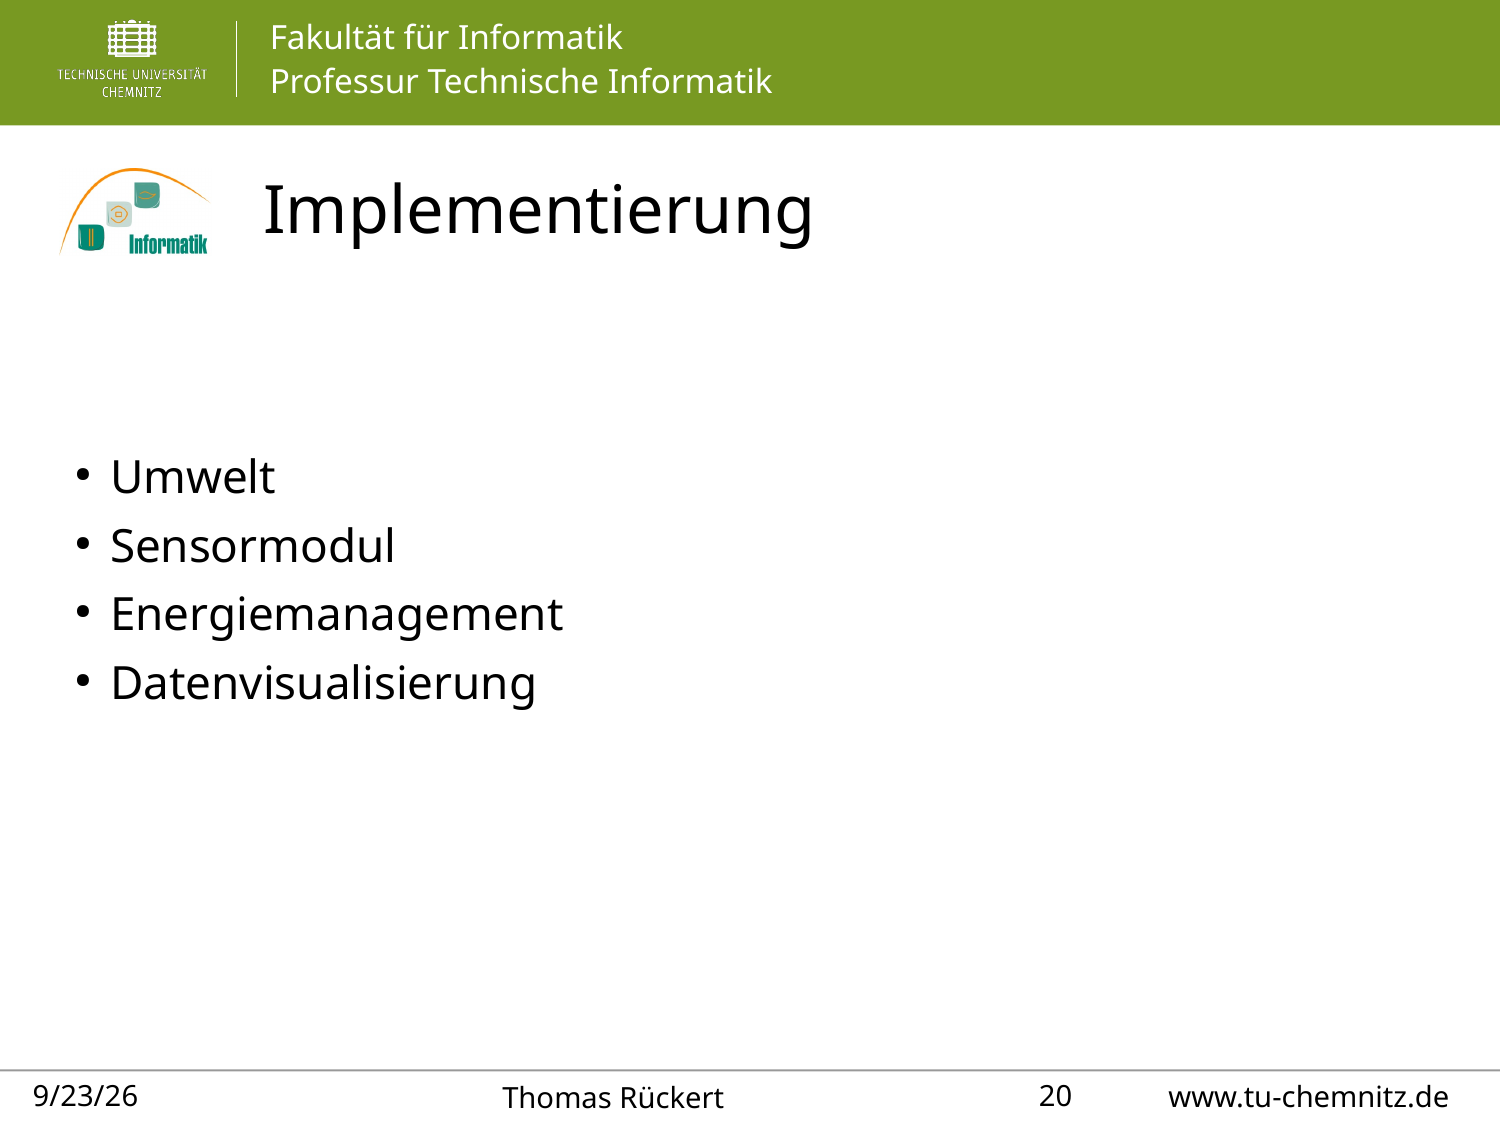

# Implementierung
Umwelt
Sensormodul
Energiemanagement
Datenvisualisierung
Thomas Rückert